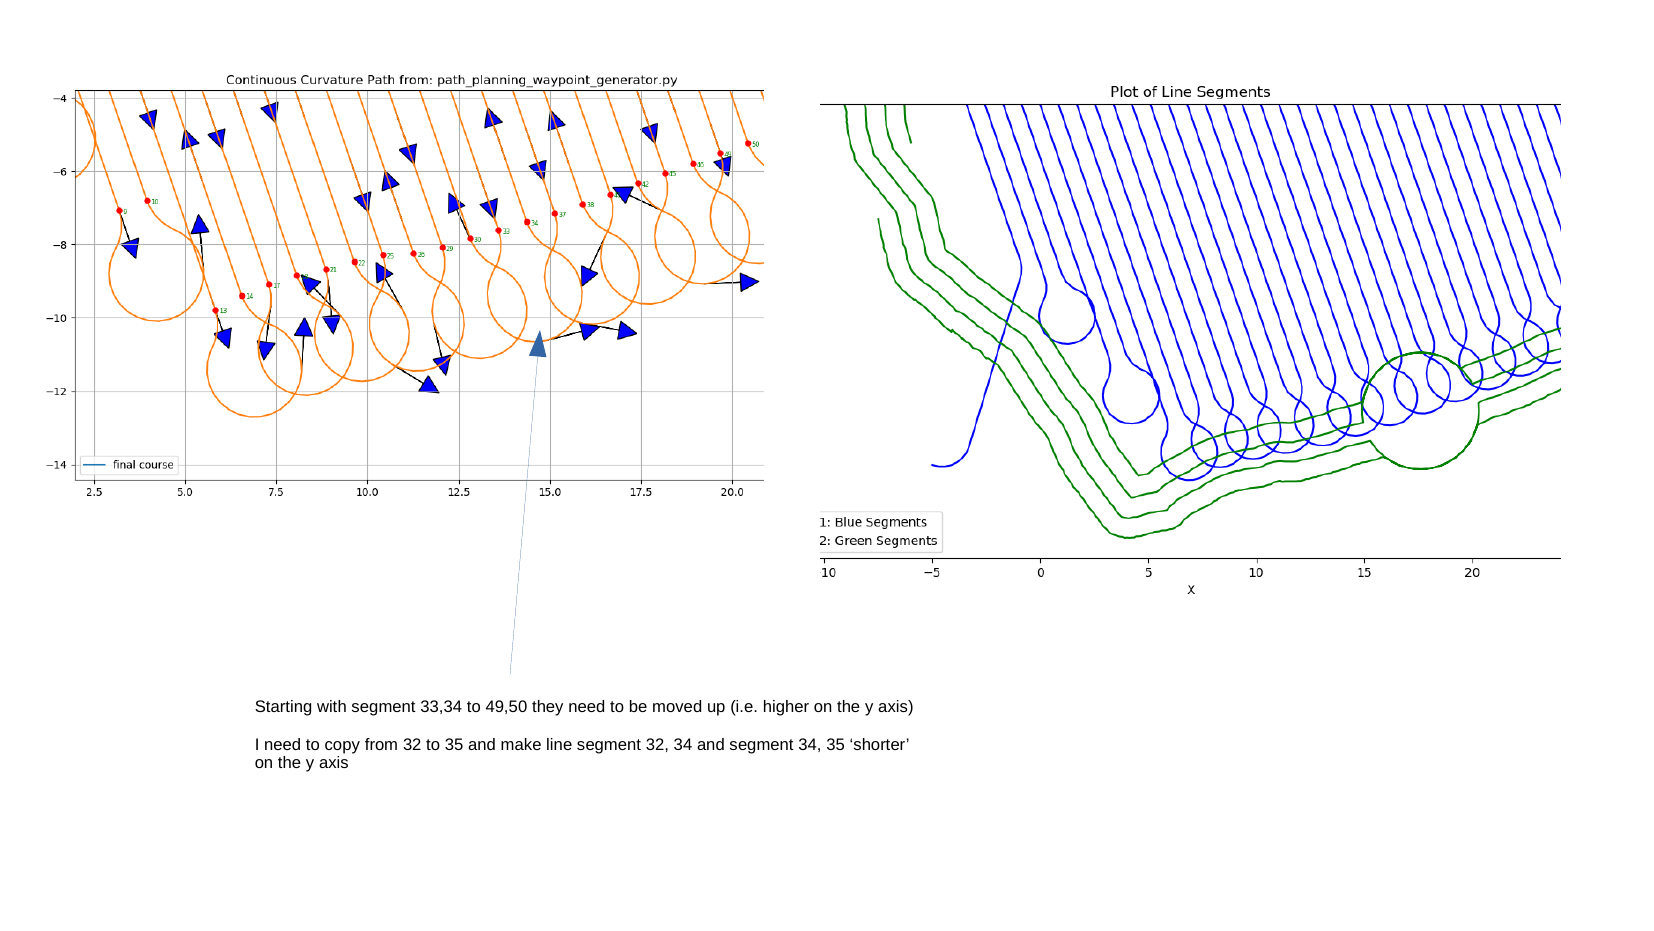

Starting with segment 33,34 to 49,50 they need to be moved up (i.e. higher on the y axis)
I need to copy from 32 to 35 and make line segment 32, 34 and segment 34, 35 ‘shorter’ on the y axis